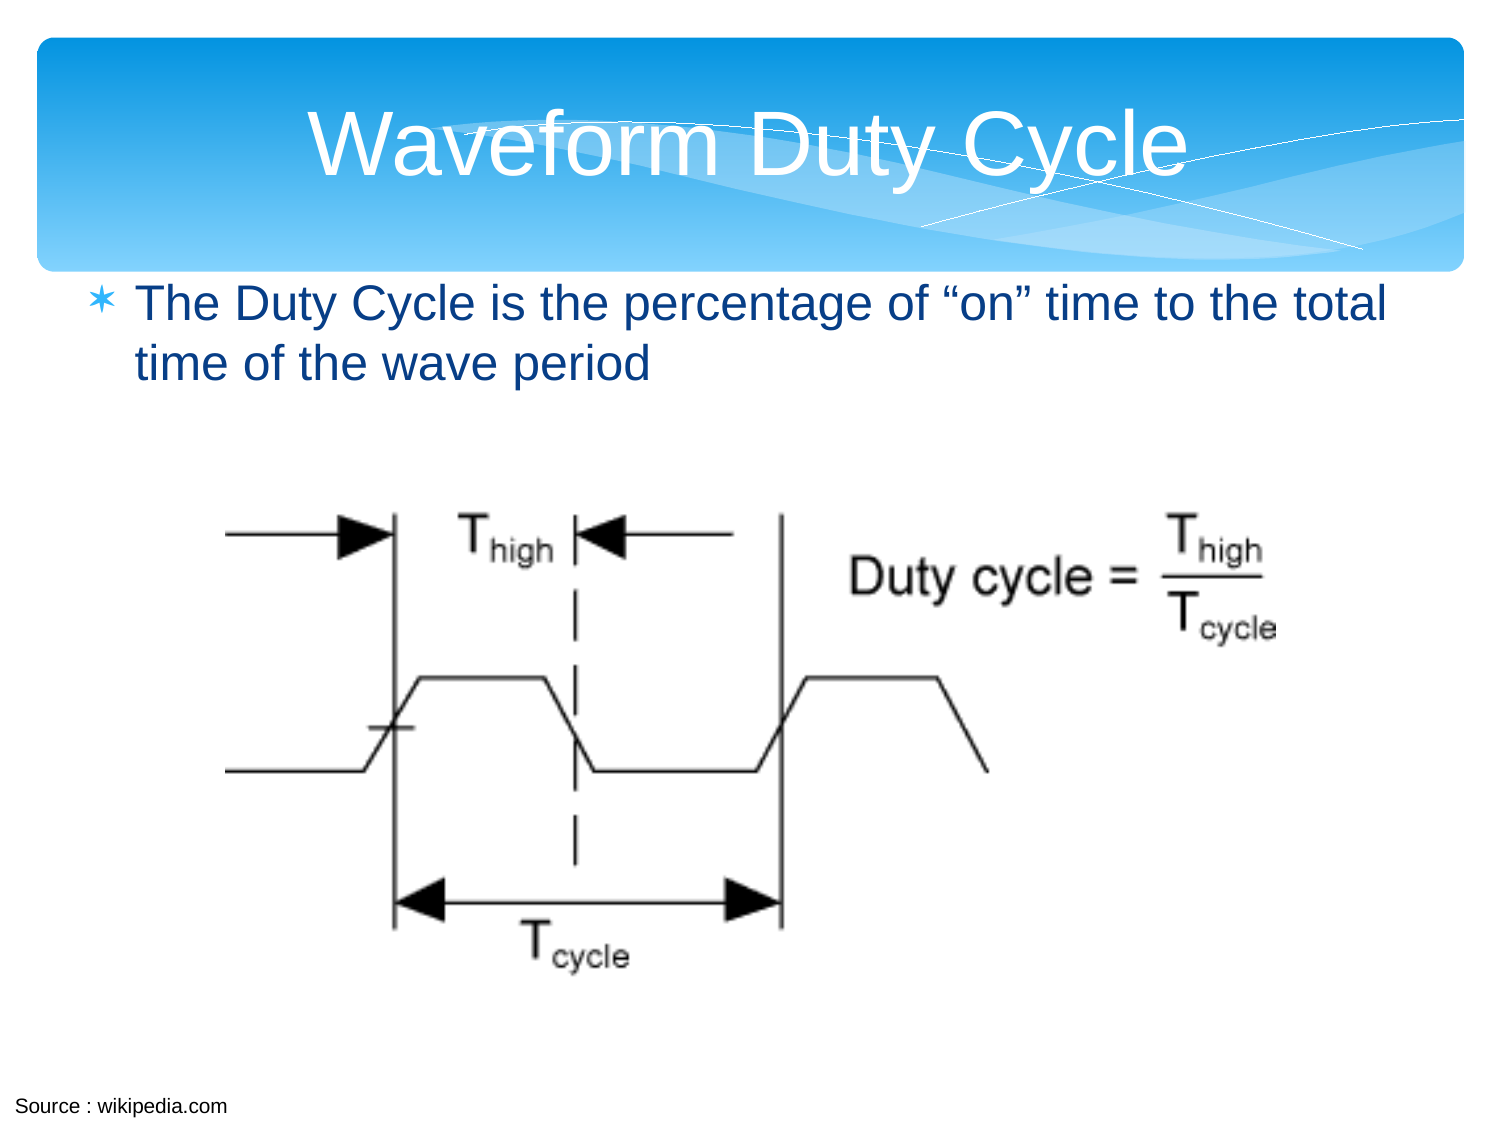

# Waveform Duty Cycle
The Duty Cycle is the percentage of “on” time to the total time of the wave period
Source : wikipedia.com